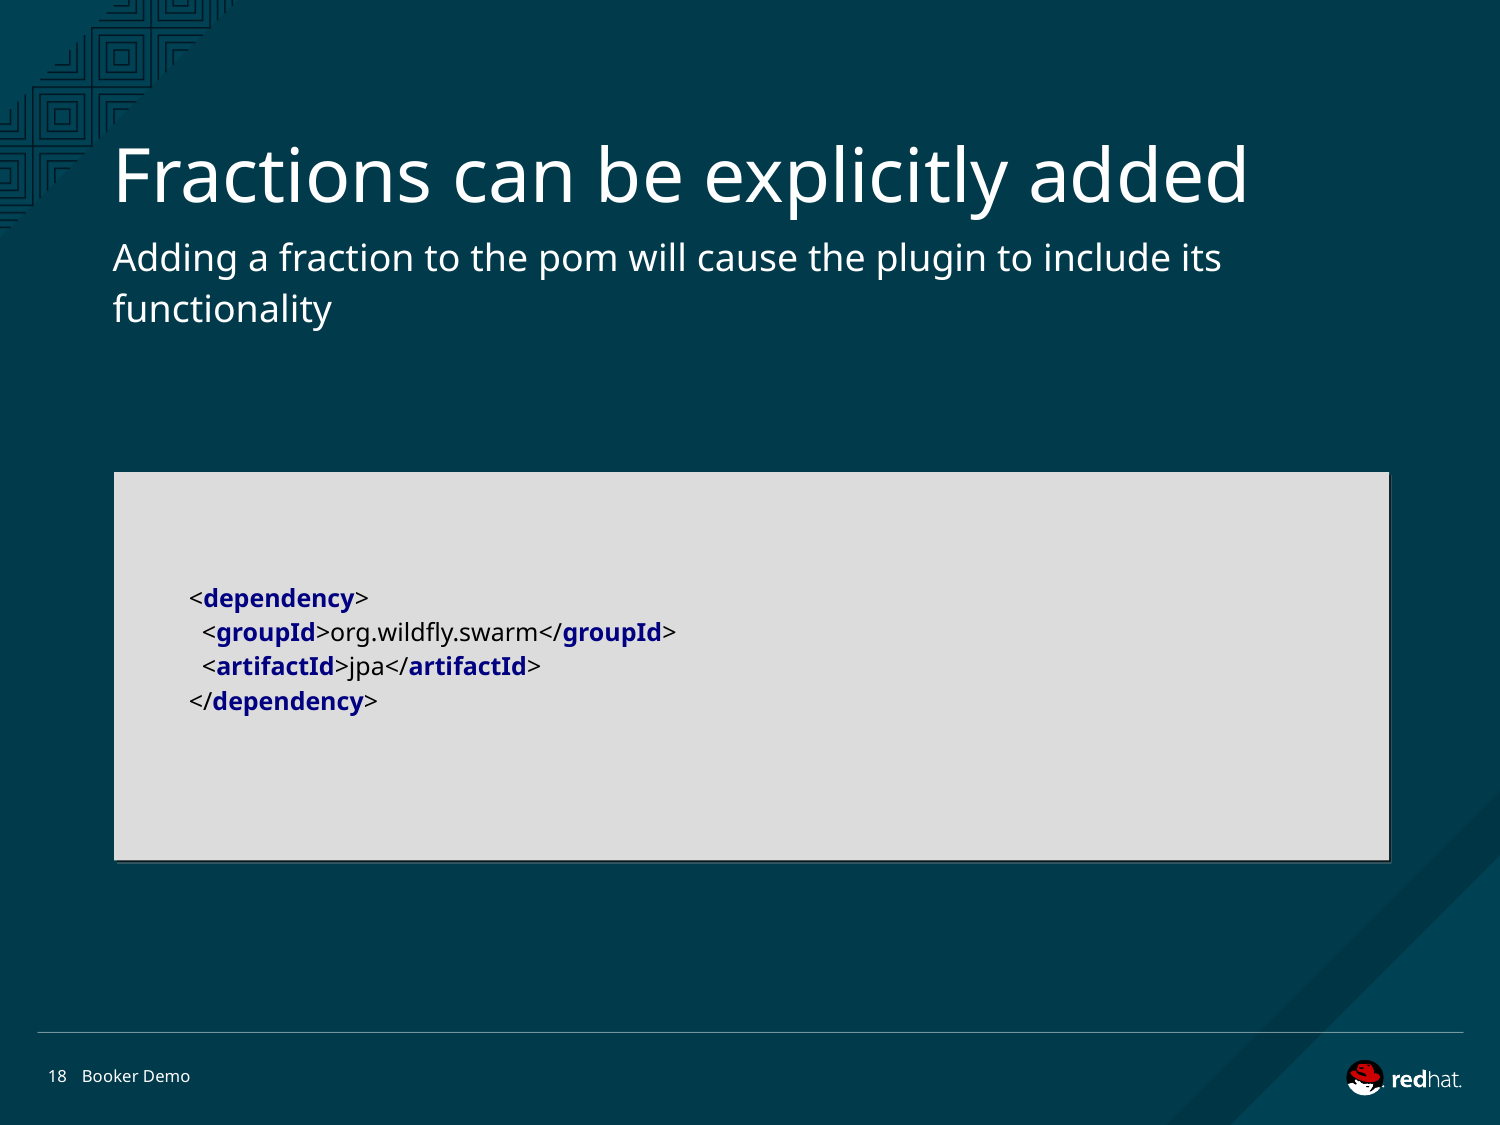

# Fractions can be explicitly added
Adding a fraction to the pom will cause the plugin to include its functionality
<dependency>
 <groupId>org.wildfly.swarm</groupId>
 <artifactId>jpa</artifactId>
</dependency>
18
Booker Demo